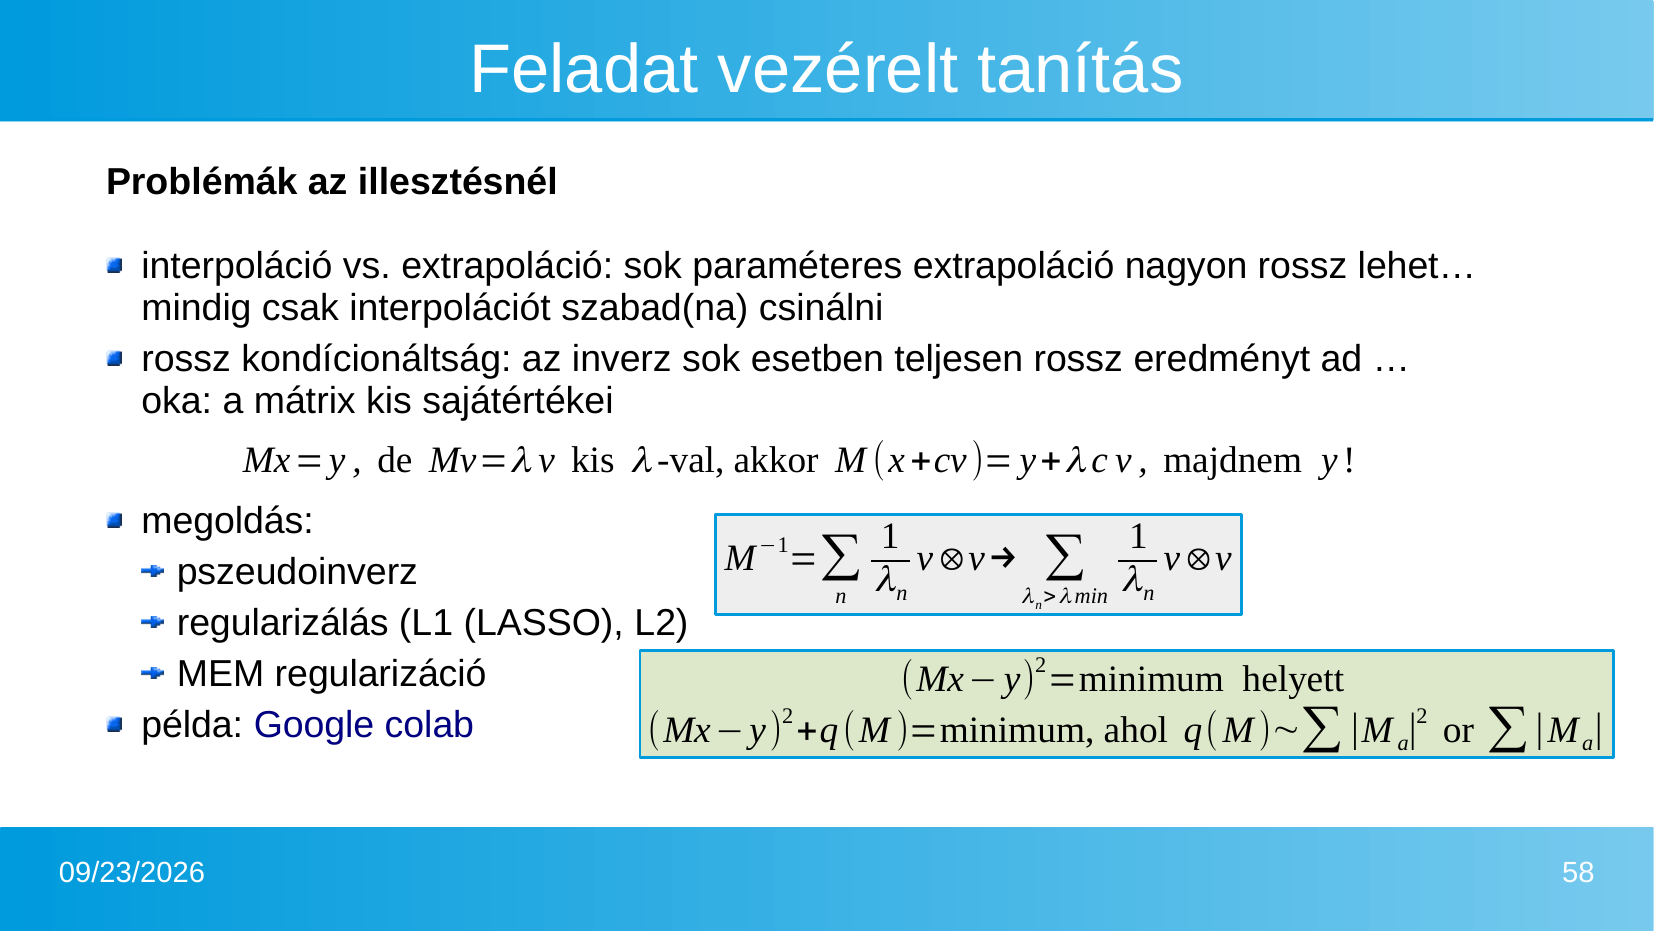

# Feladat vezérelt tanítás
Problémák az illesztésnél
interpoláció vs. extrapoláció: sok paraméteres extrapoláció nagyon rossz lehet…
mindig csak interpolációt szabad(na) csinálni
rossz kondícionáltság: az inverz sok esetben teljesen rossz eredményt ad …
oka: a mátrix kis sajátértékei
megoldás:
pszeudoinverz
regularizálás (L1 (LASSO), L2)
MEM regularizáció
példa: Google colab
58